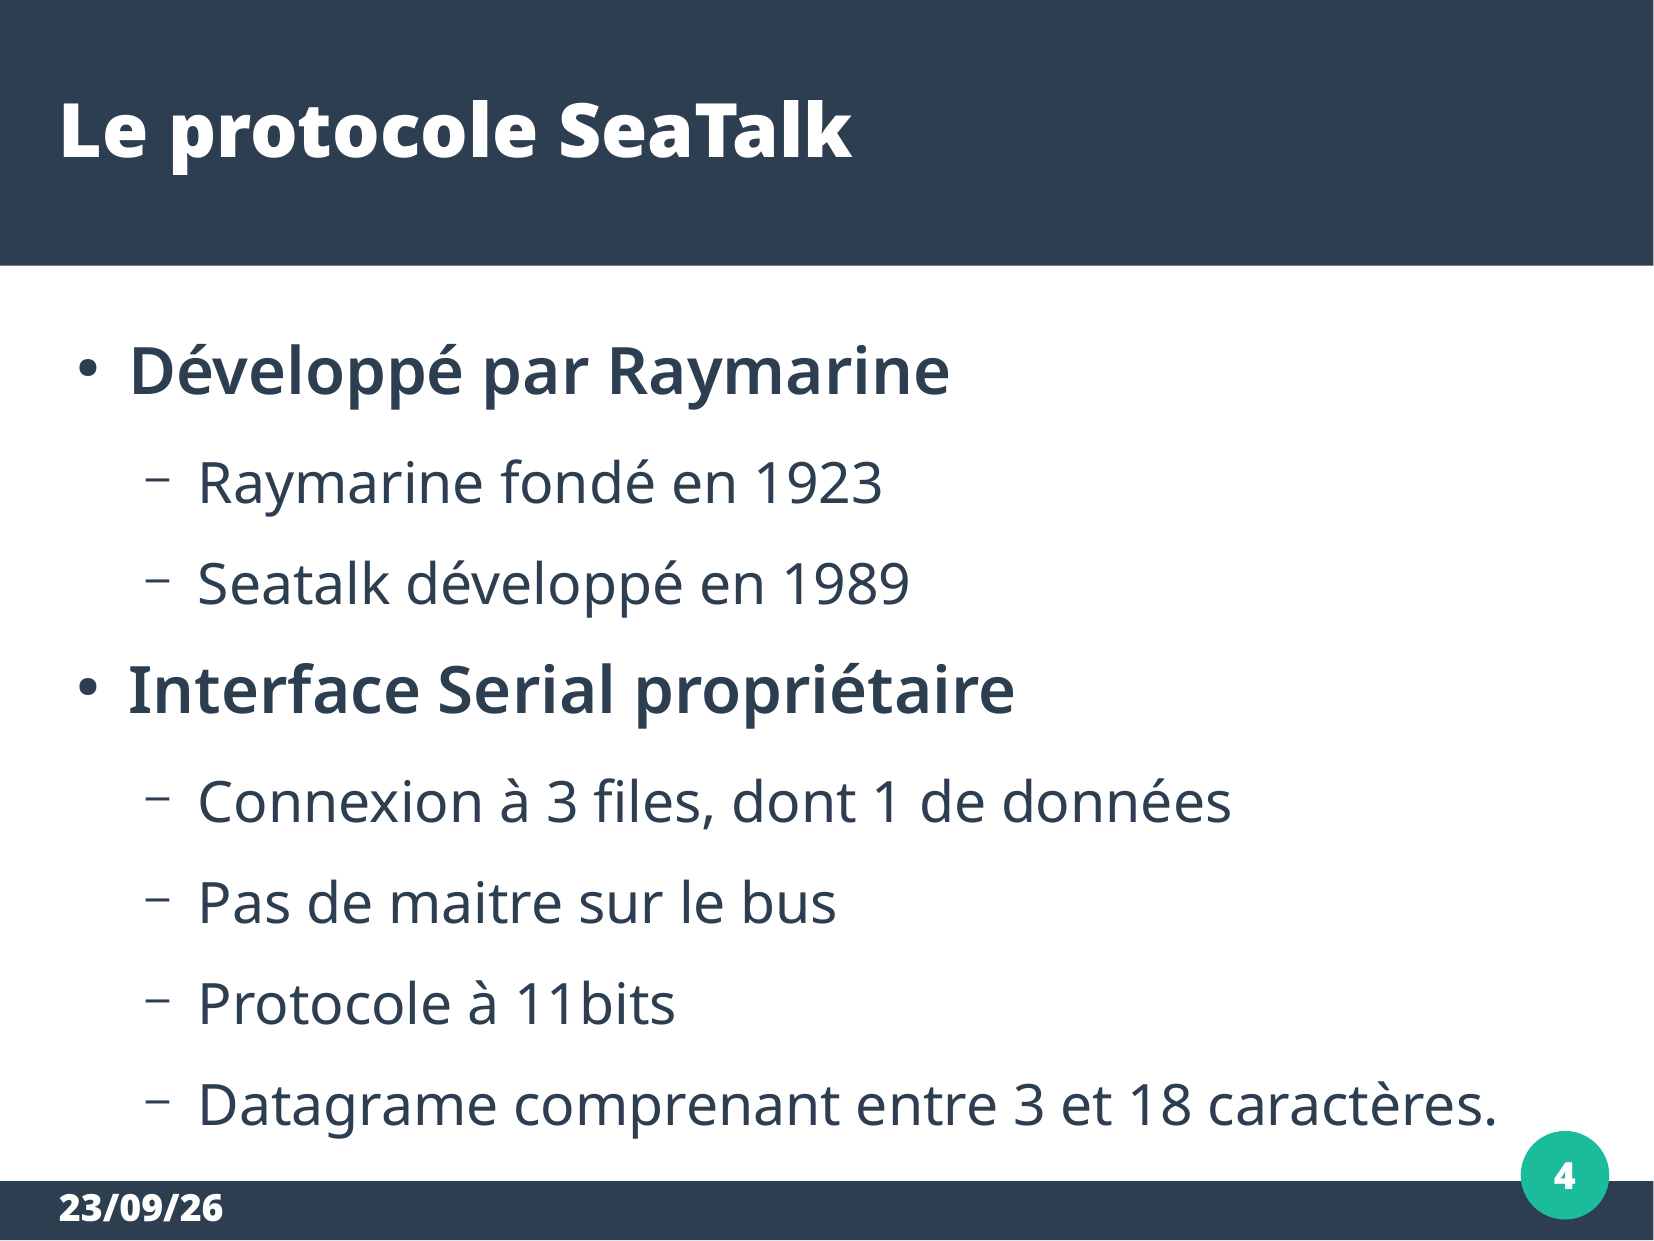

# Le protocole SeaTalk
Développé par Raymarine
Raymarine fondé en 1923
Seatalk développé en 1989
Interface Serial propriétaire
Connexion à 3 files, dont 1 de données
Pas de maitre sur le bus
Protocole à 11bits
Datagrame comprenant entre 3 et 18 caractères.
4